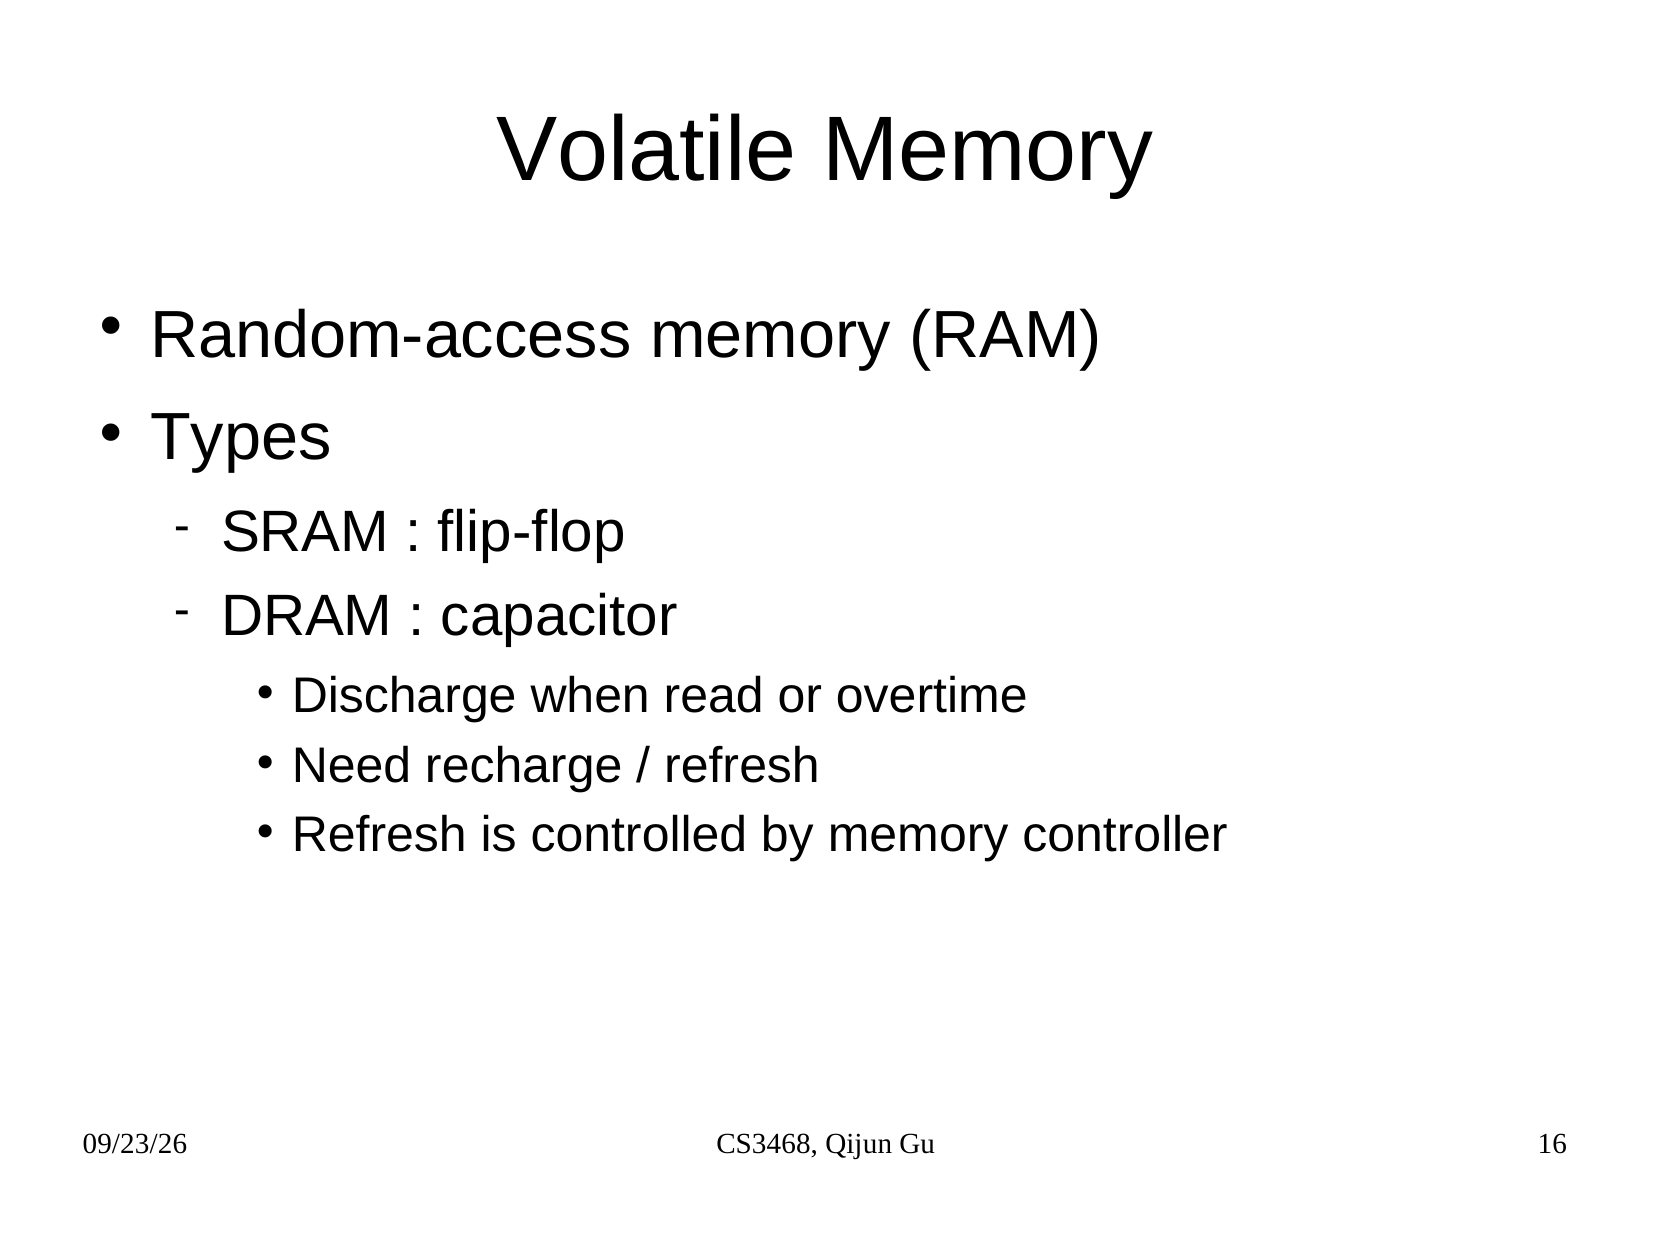

# Volatile Memory
Random-access memory (RAM)‏
Types
SRAM : flip-flop
DRAM : capacitor
Discharge when read or overtime
Need recharge / refresh
Refresh is controlled by memory controller
CS3468, Qijun Gu
16